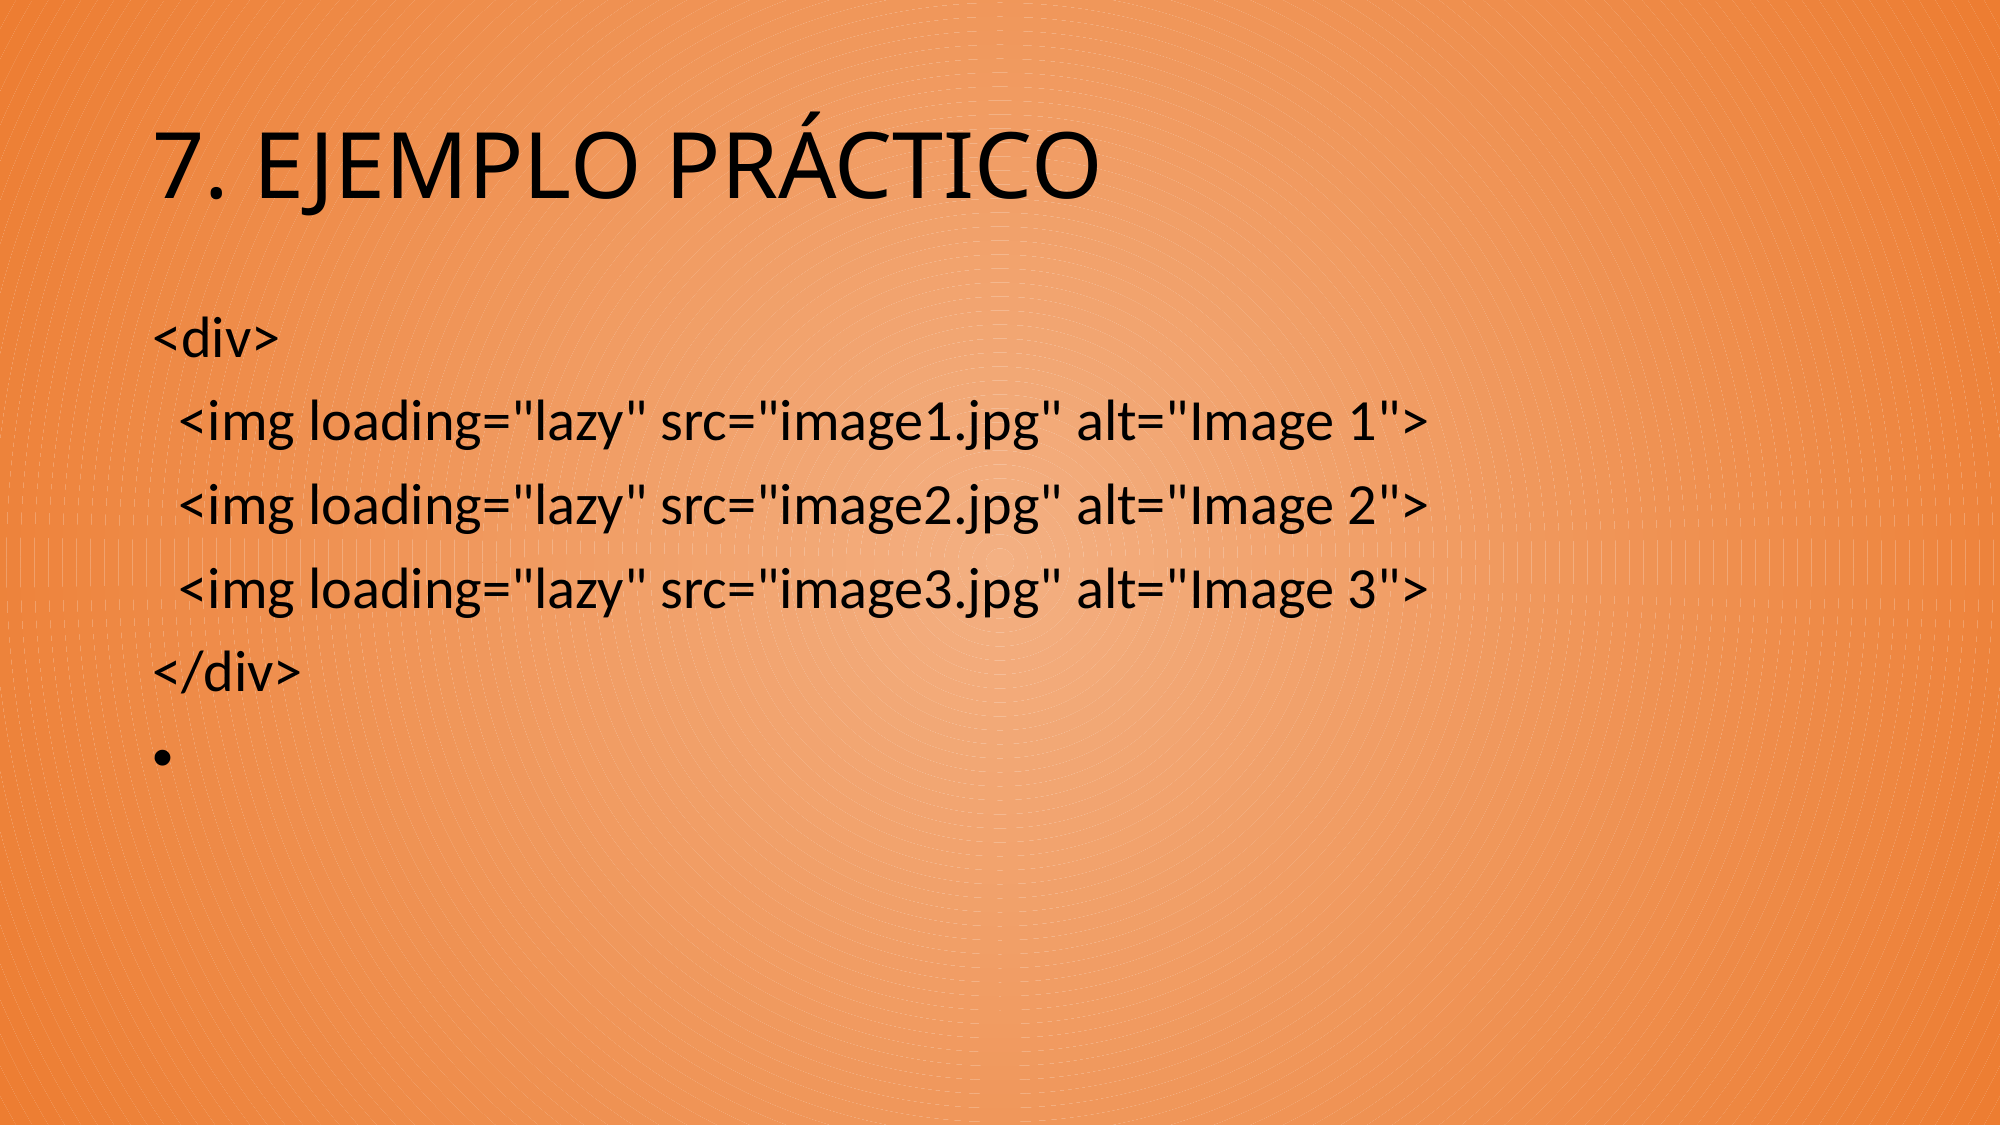

# 7. EJEMPLO PRÁCTICO
<div>
 <img loading="lazy" src="image1.jpg" alt="Image 1">
 <img loading="lazy" src="image2.jpg" alt="Image 2">
 <img loading="lazy" src="image3.jpg" alt="Image 3">
</div>